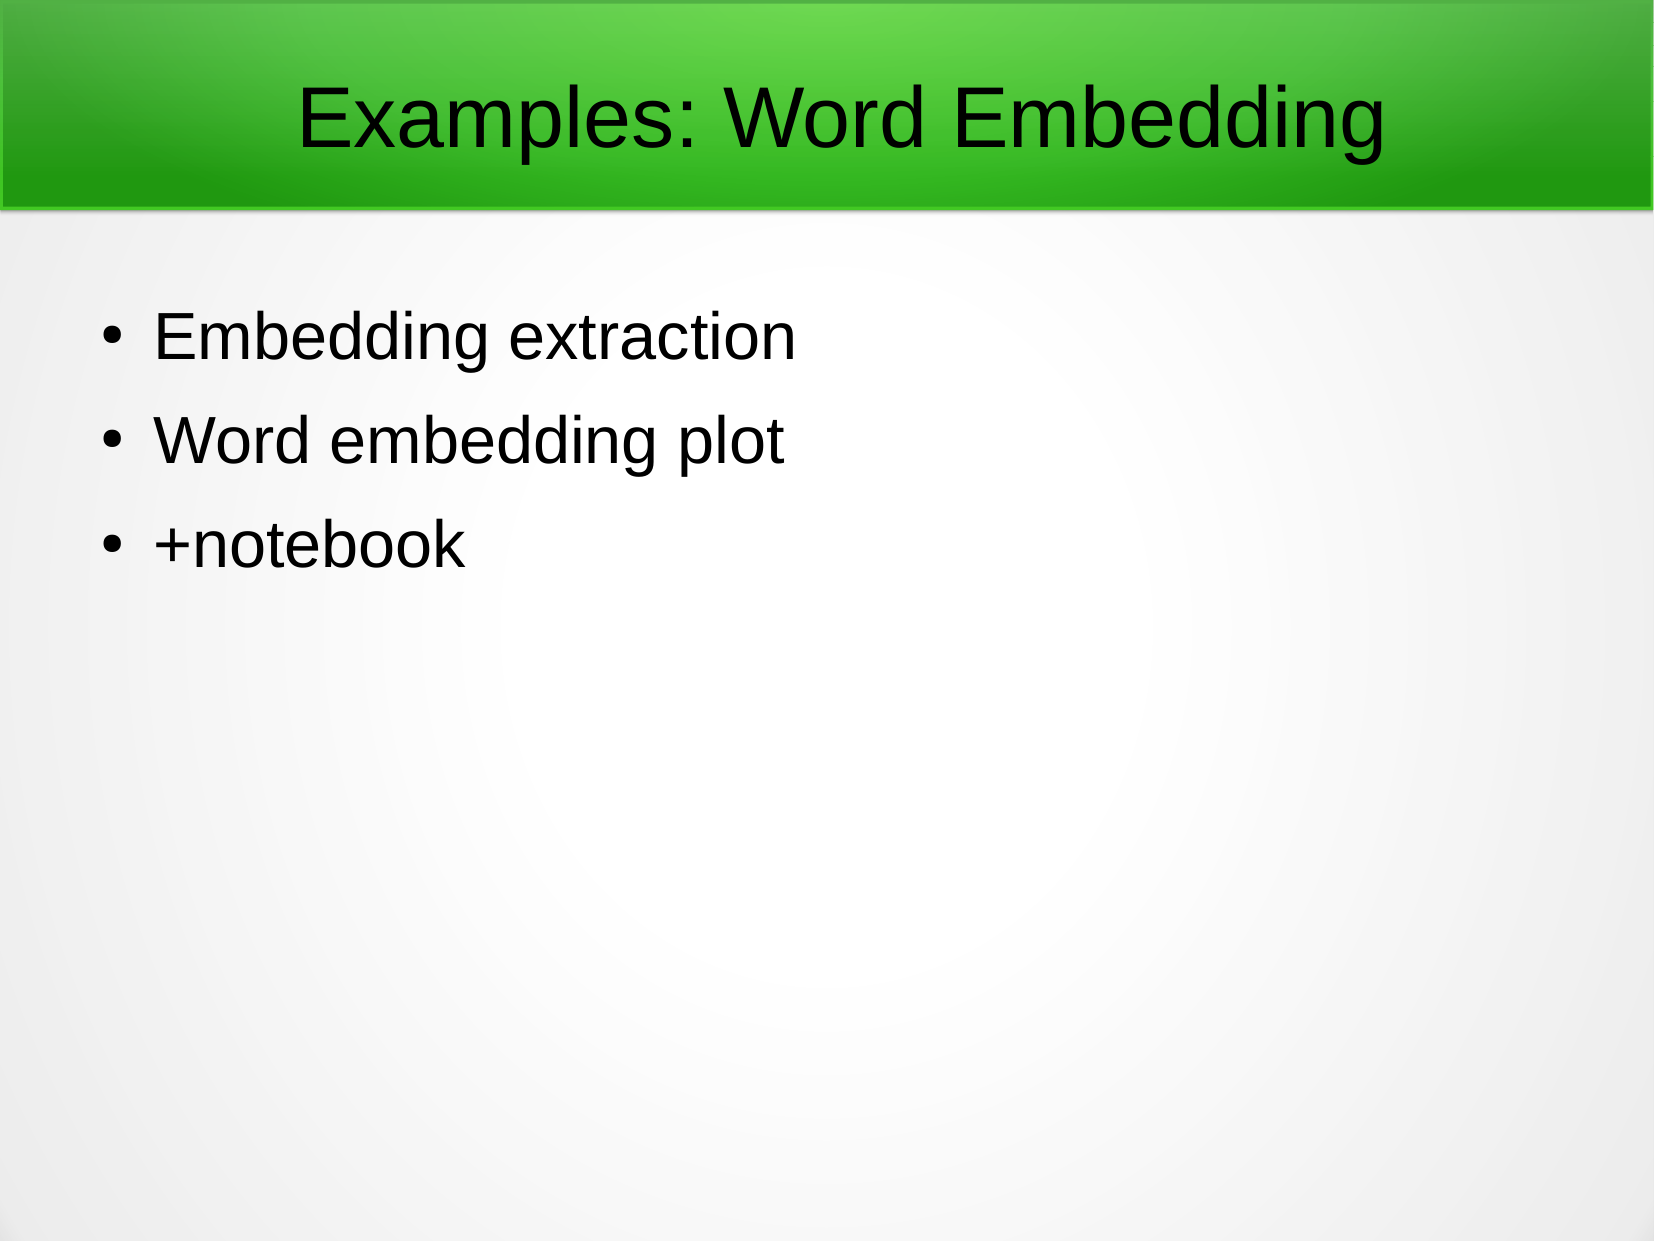

# Examples: Word Embedding
Embedding extraction
Word embedding plot
+notebook